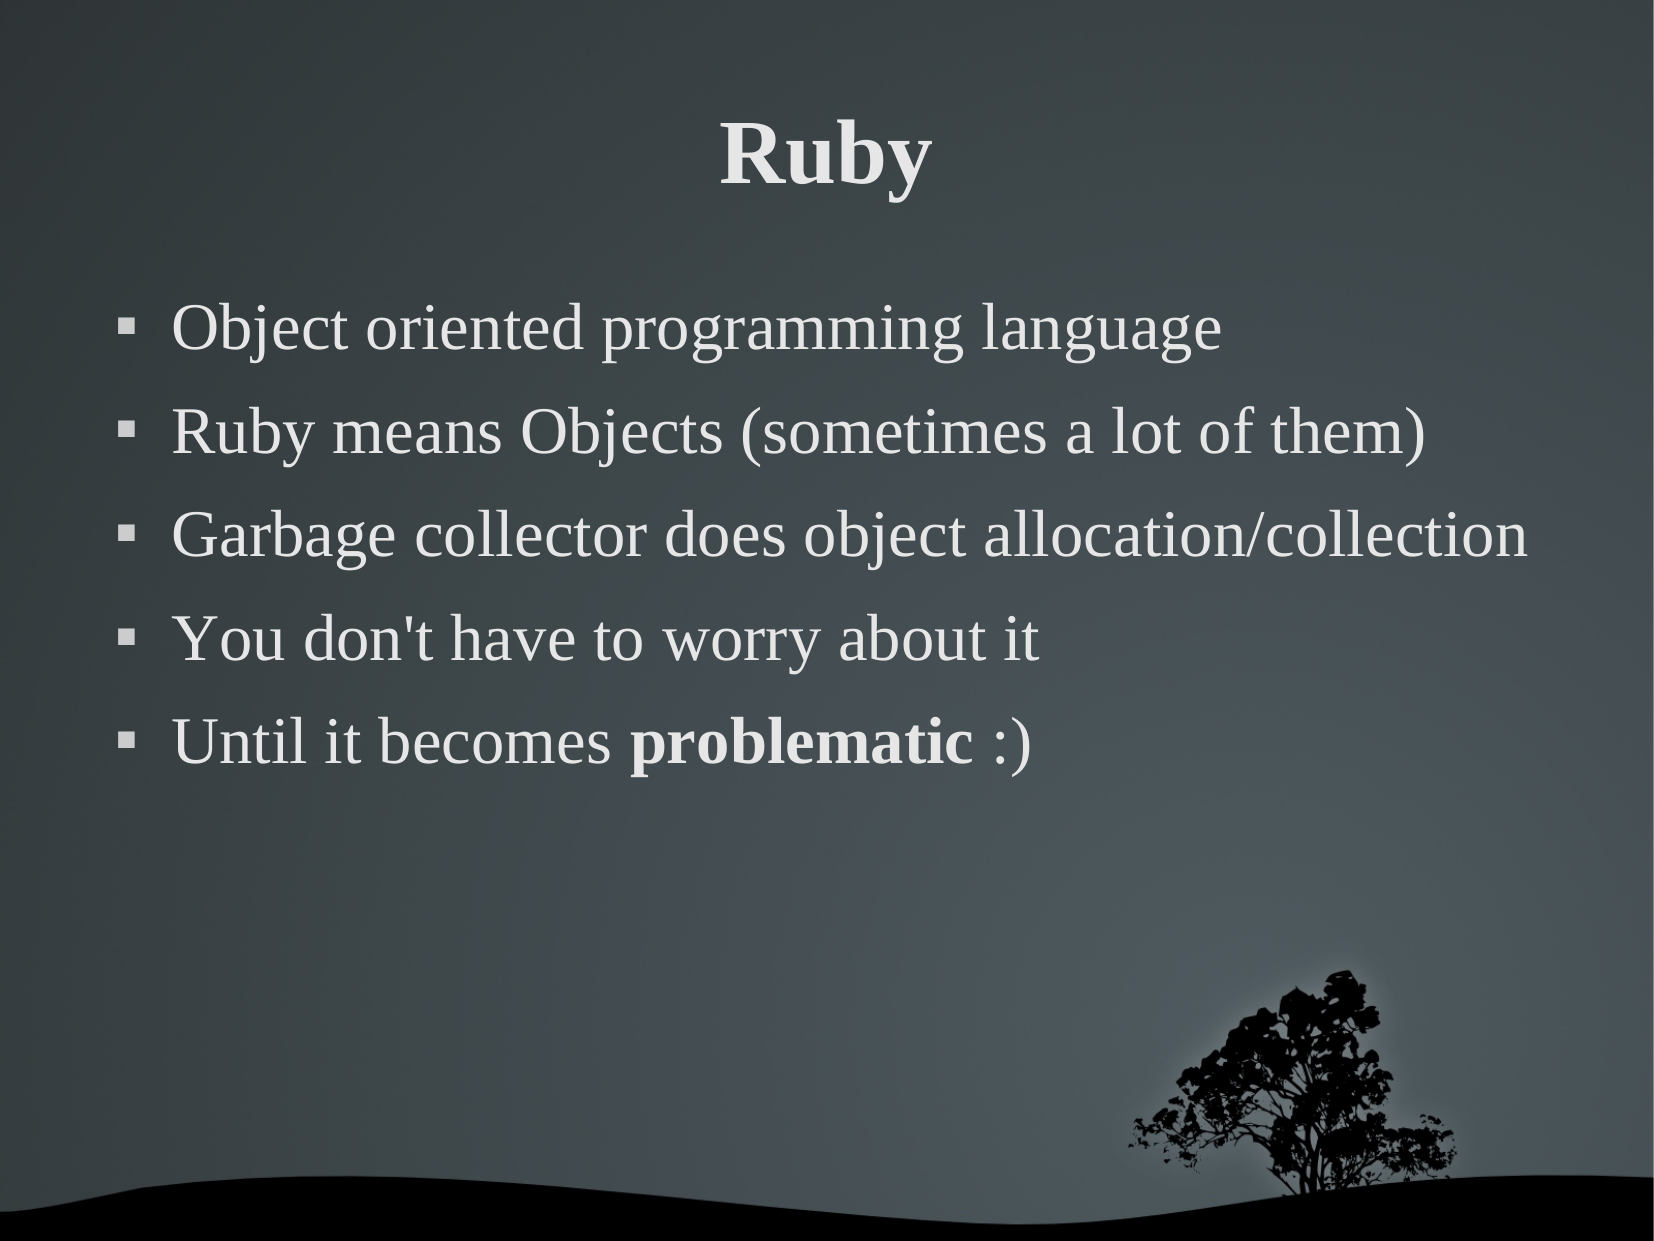

# Ruby
Object oriented programming language
Ruby means Objects (sometimes a lot of them)
Garbage collector does object allocation/collection
You don't have to worry about it
Until it becomes problematic :)